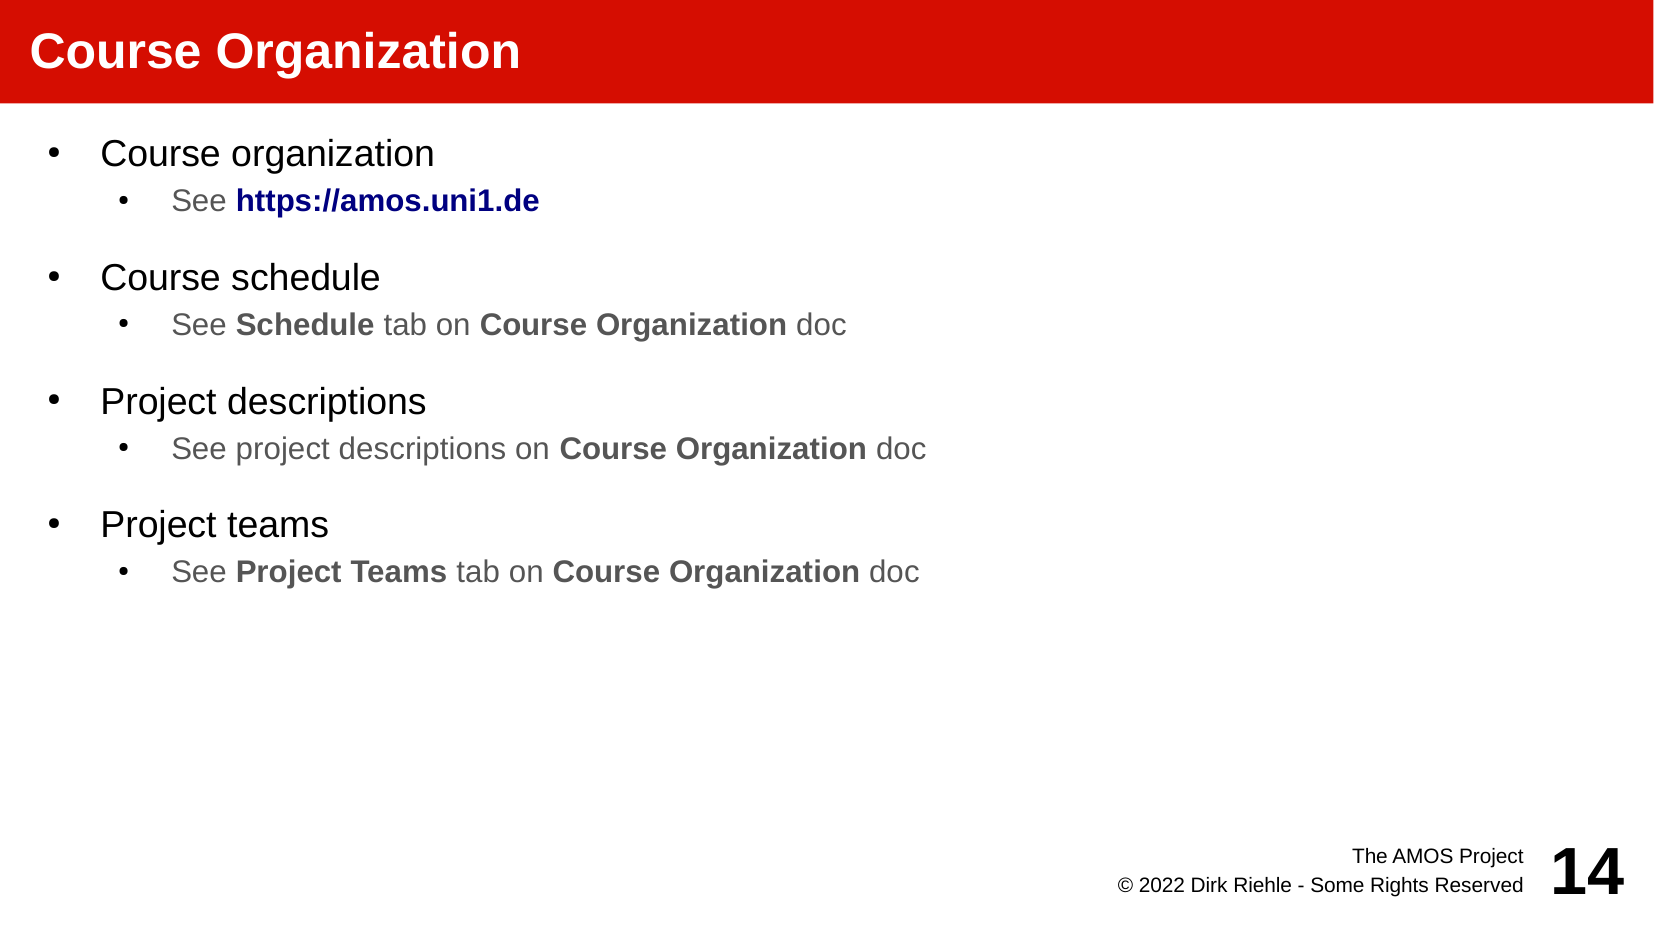

# Course Organization
Course organization
See https://amos.uni1.de
Course schedule
See Schedule tab on Course Organization doc
Project descriptions
See project descriptions on Course Organization doc
Project teams
See Project Teams tab on Course Organization doc
The AMOS Project
14
© 2022 Dirk Riehle - Some Rights Reserved